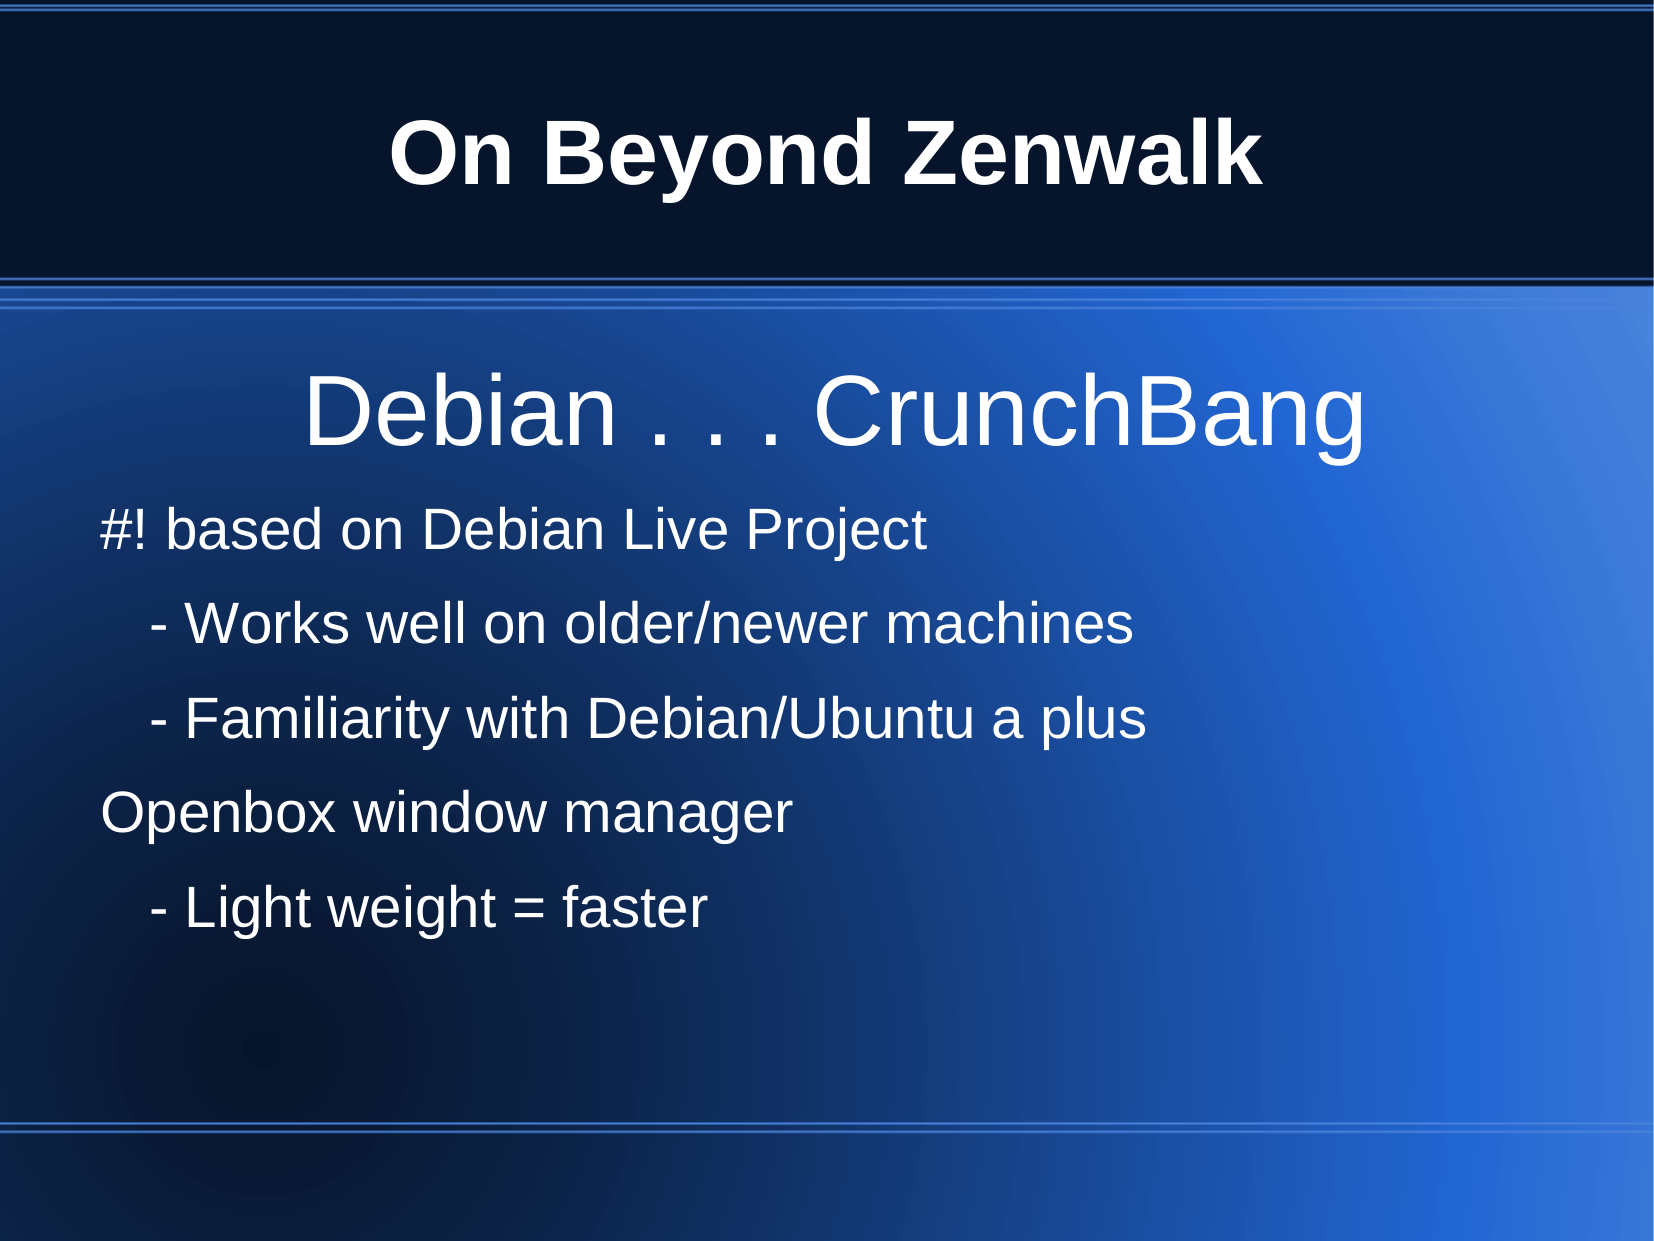

# On Beyond Zenwalk
Debian . . . CrunchBang
#! based on Debian Live Project
 - Works well on older/newer machines
 - Familiarity with Debian/Ubuntu a plus
Openbox window manager
 - Light weight = faster